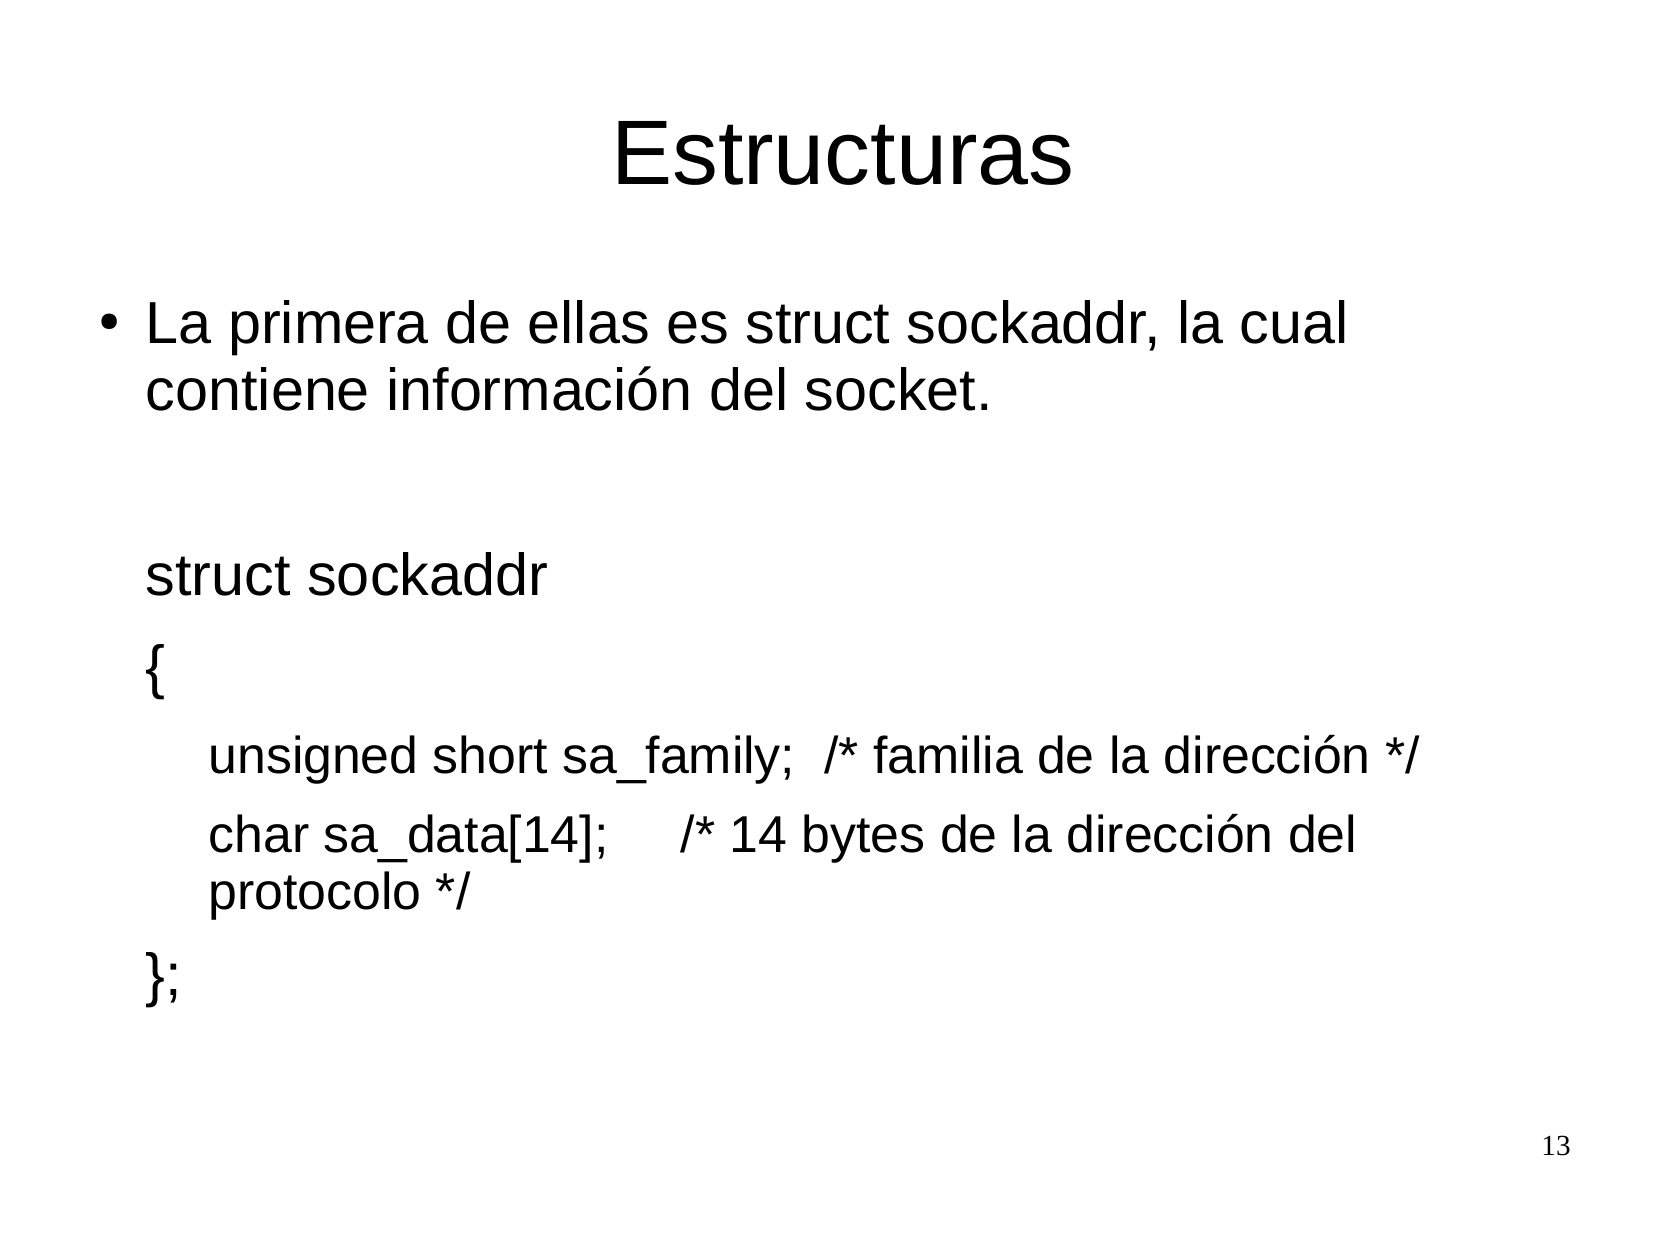

# Estructuras
La primera de ellas es struct sockaddr, la cual contiene información del socket.
struct sockaddr
{
unsigned short sa_family; /* familia de la dirección */
char sa_data[14]; /* 14 bytes de la dirección del protocolo */
};
13